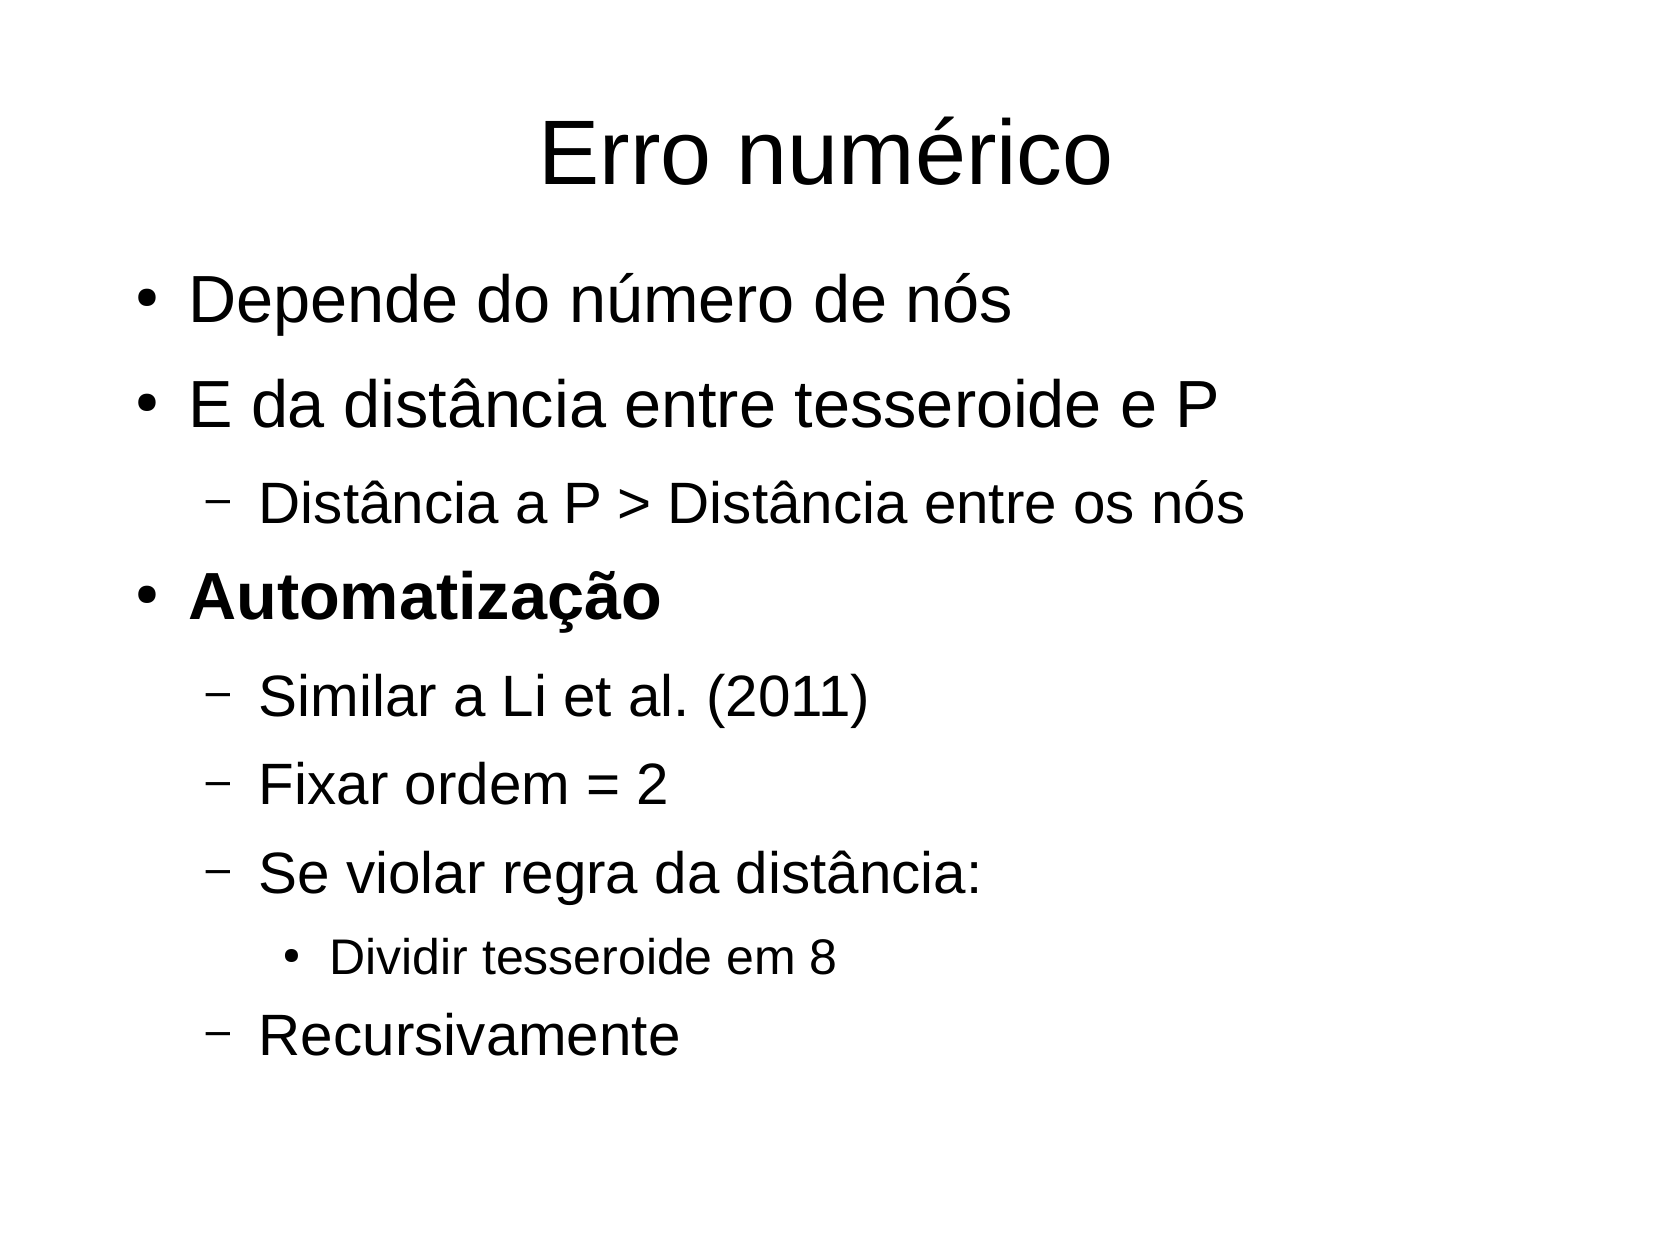

# Erro numérico
Depende do número de nós
E da distância entre tesseroide e P
Distância a P > Distância entre os nós
Automatização
Similar a Li et al. (2011)
Fixar ordem = 2
Se violar regra da distância:
Dividir tesseroide em 8
Recursivamente